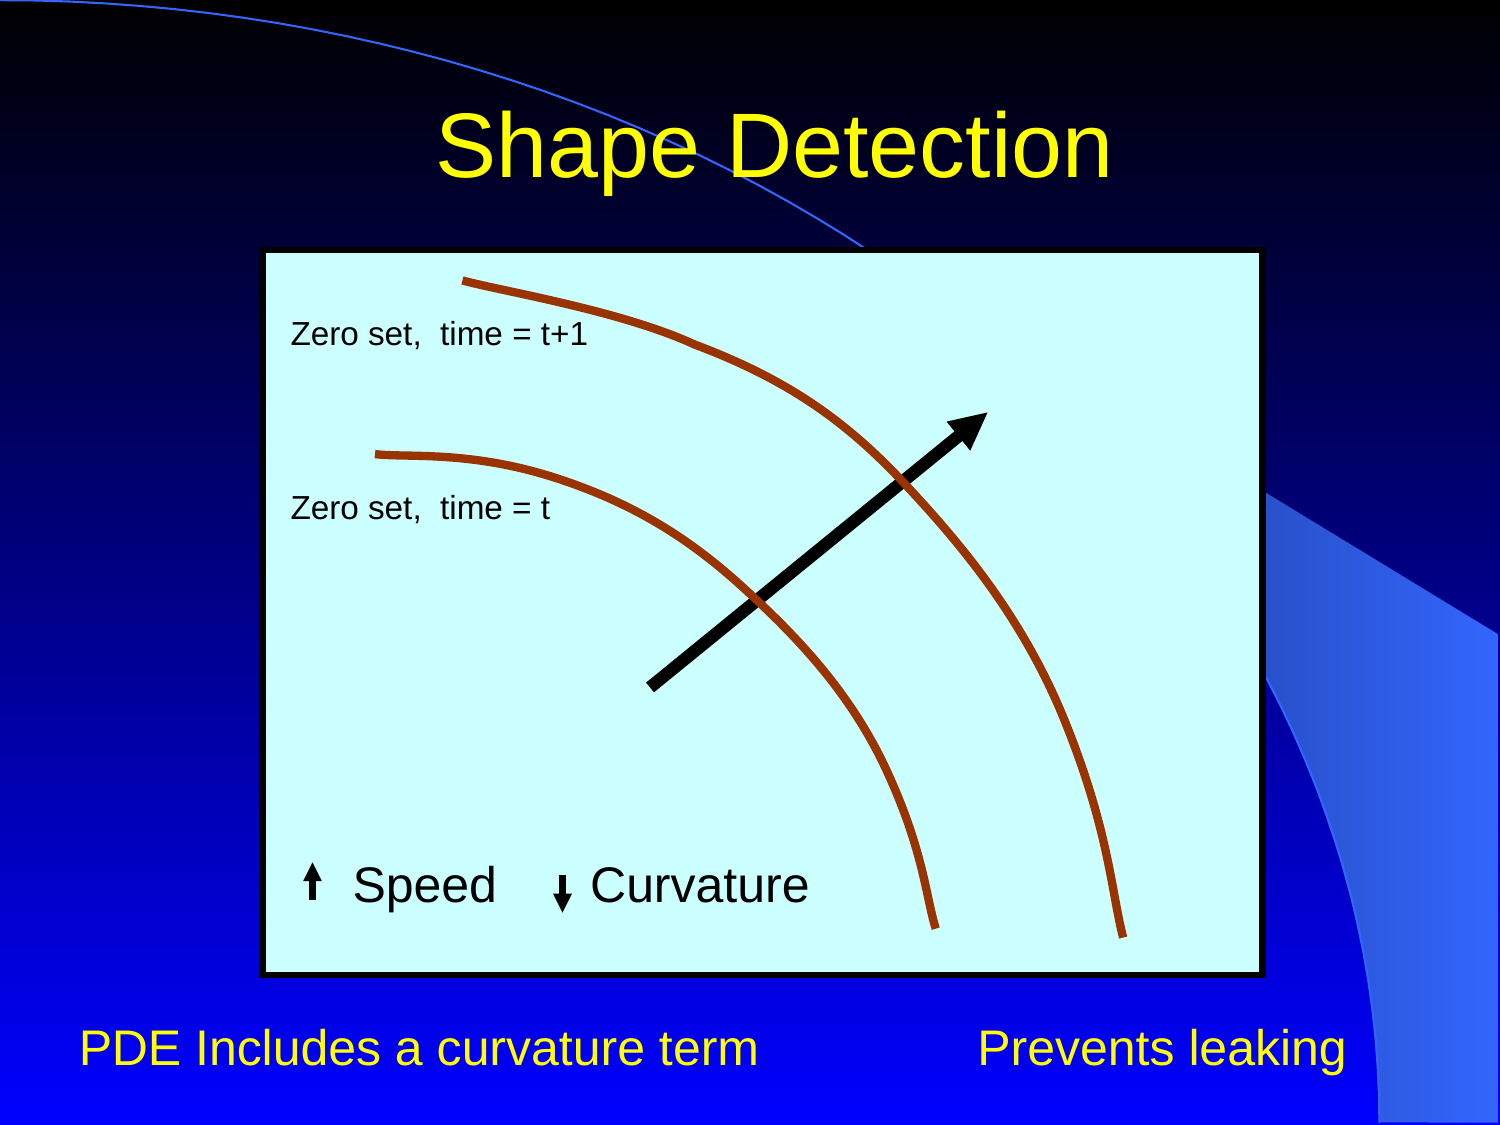

# Shape Detection
Zero set, time = t+1
Zero set, time = t
Speed
Curvature
PDE Includes a curvature term
Prevents leaking